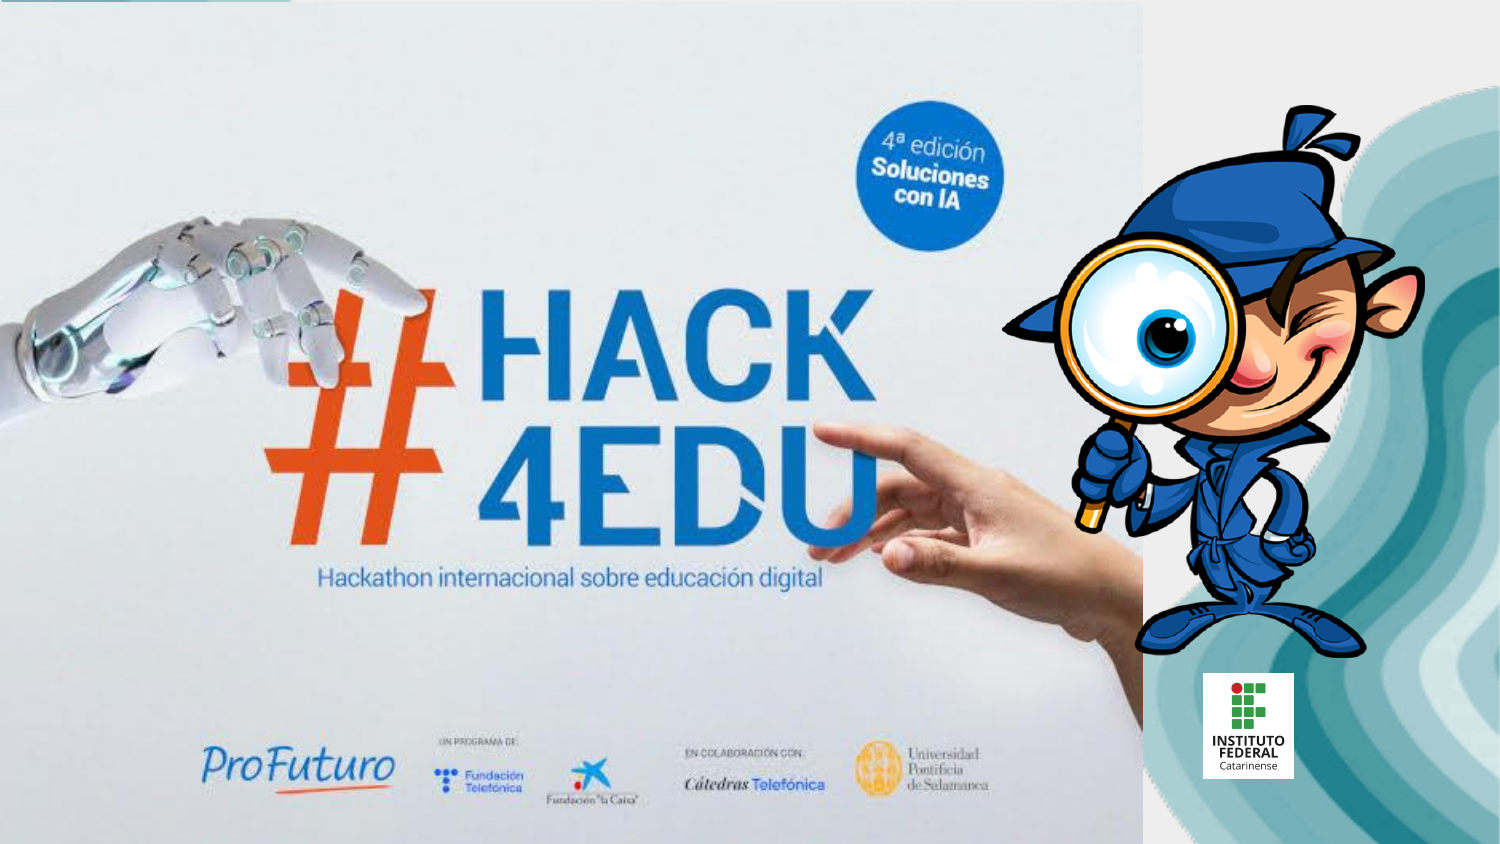

Equipe:
IFC - Instituto Federal Catarinense
Camboriú SC - Brasil